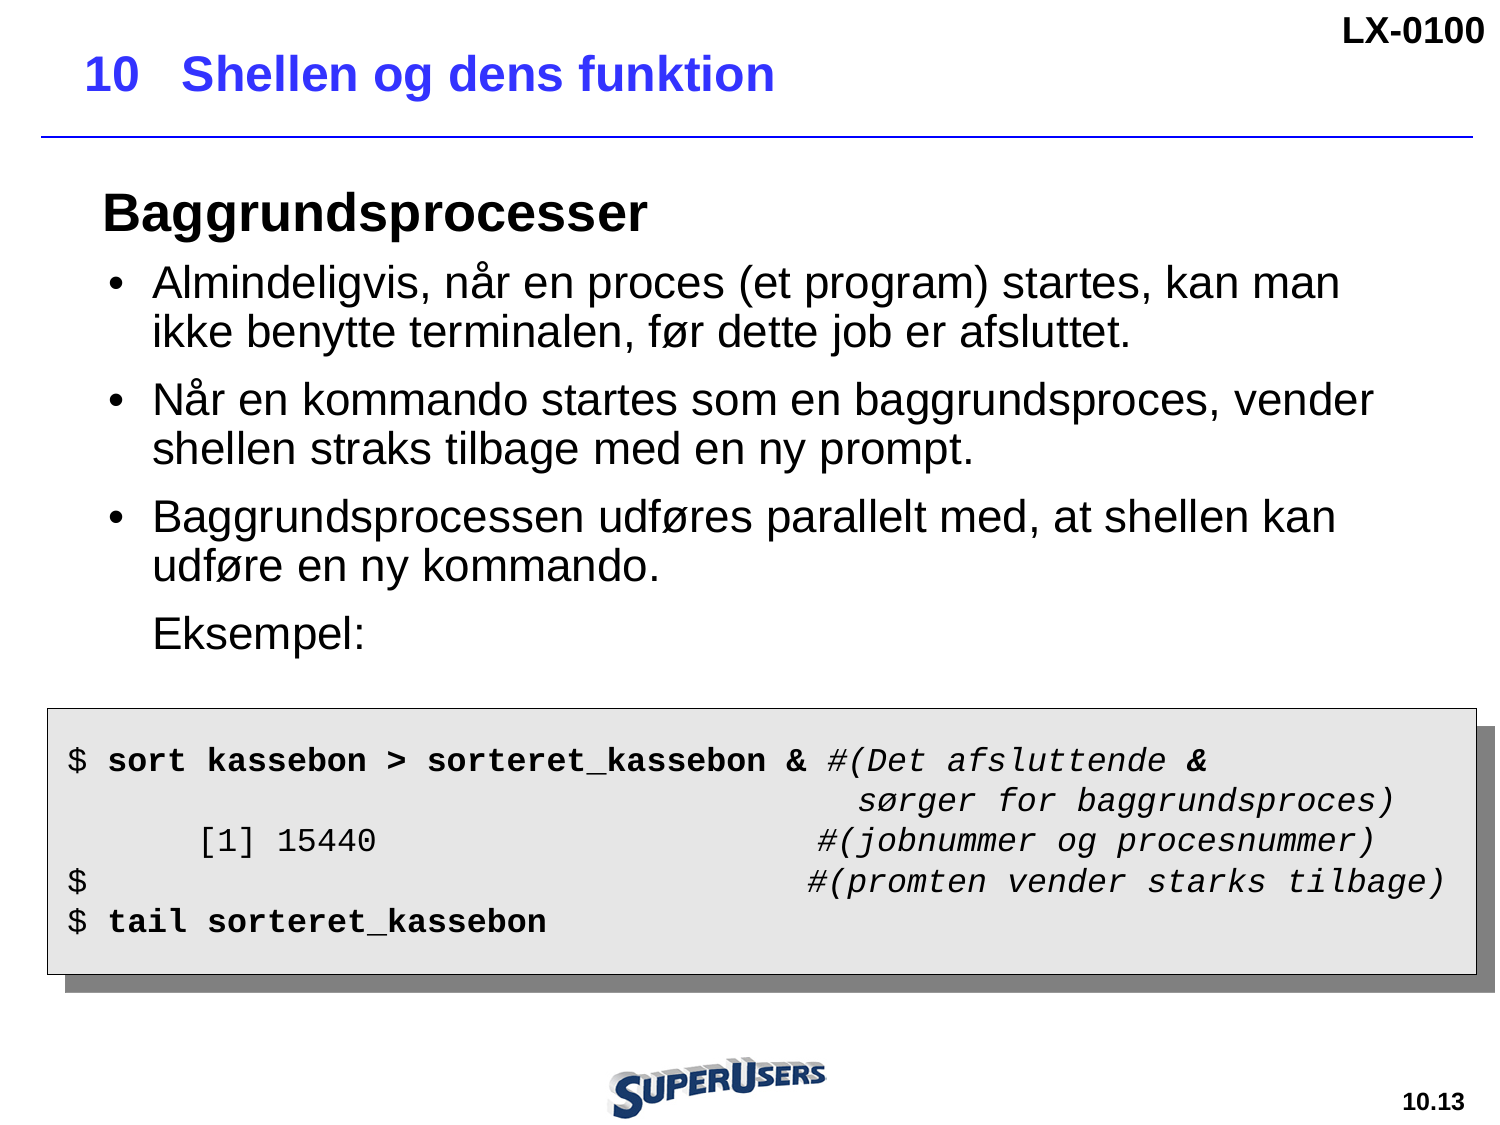

# 10 Shellen og dens funktion
Baggrundsprocesser
Almindeligvis, når en proces (et program) startes, kan man ikke benytte terminalen, før dette job er afsluttet.
Når en kommando startes som en baggrundsproces, vender shellen straks tilbage med en ny prompt.
Baggrundsprocessen udføres parallelt med, at shellen kan udføre en ny kommando.
Eksempel:
 $ sort kassebon > sorteret_kassebon & #(Det afsluttende &
 					 sørger for baggrundsproces)
 	[1] 15440 			 #(jobnummer og procesnummer)
 $ #(promten vender starks tilbage)
 $ tail sorteret_kassebon